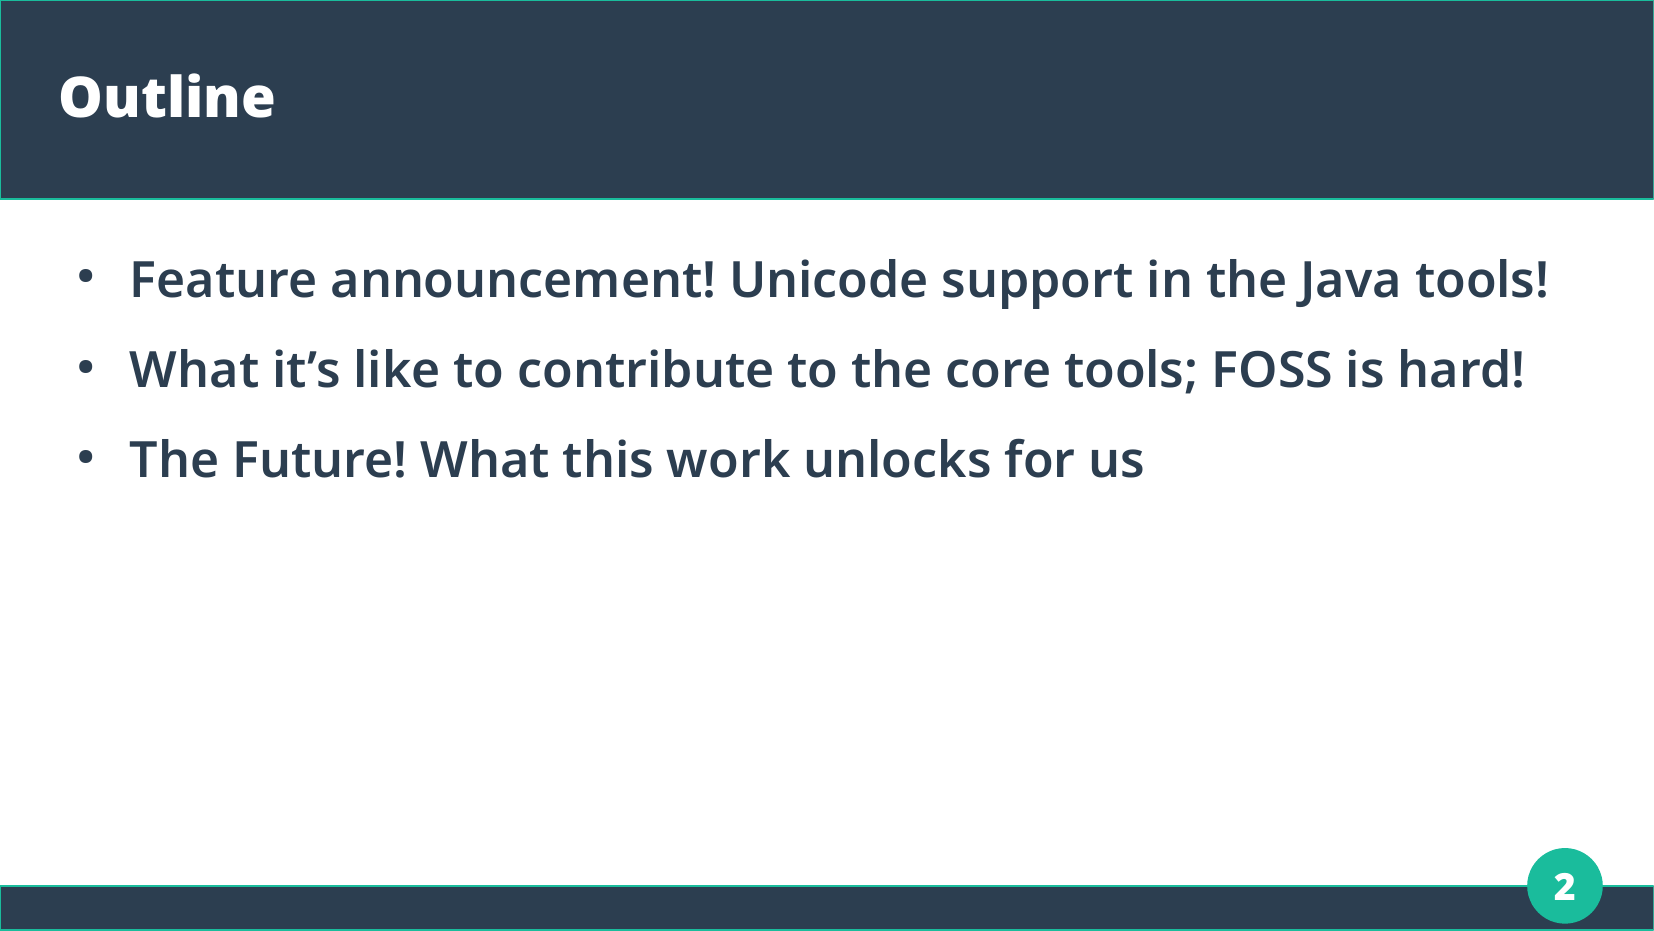

# Outline
Feature announcement! Unicode support in the Java tools!
What it’s like to contribute to the core tools; FOSS is hard!
The Future! What this work unlocks for us
2